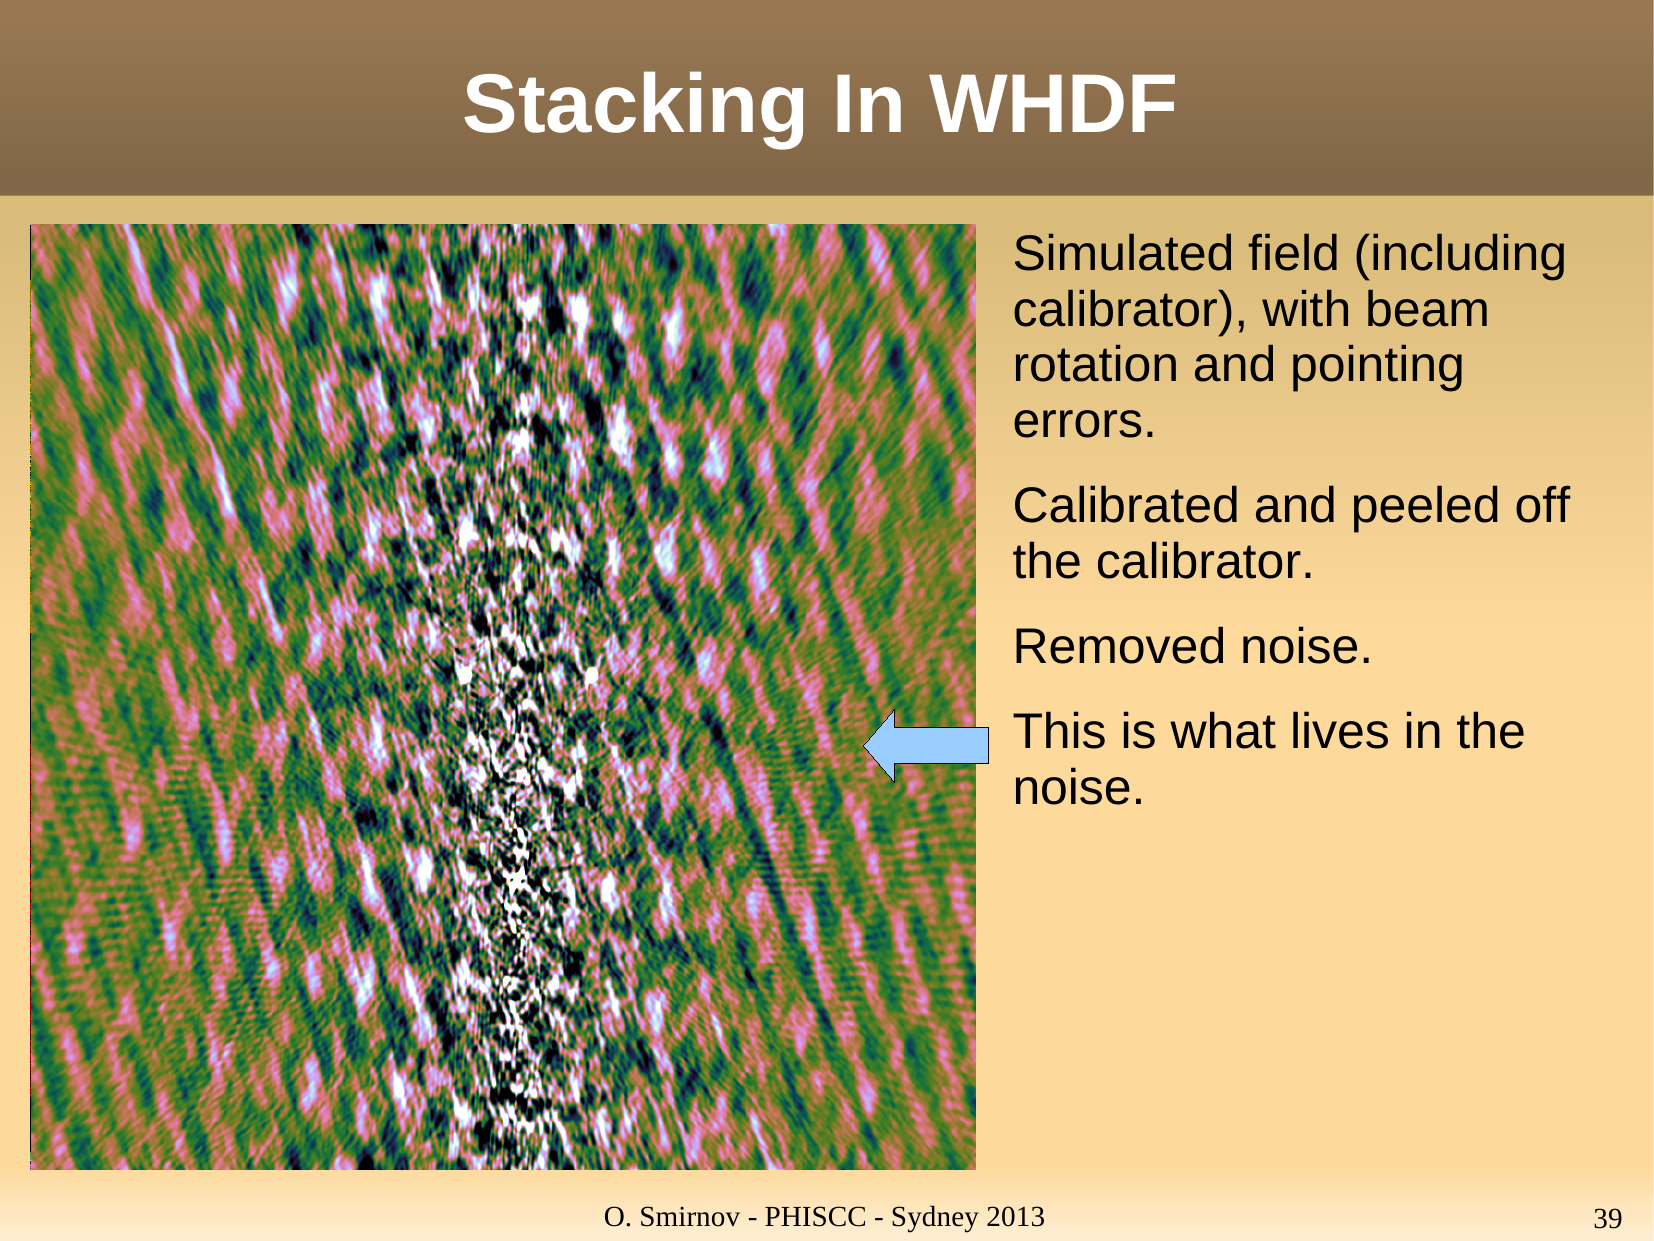

# Stacking In WHDF
Simulated field (including calibrator), with beam rotation and pointing errors.
Calibrated and peeled off the calibrator.
Removed noise.
This is what lives in the noise.
O. Smirnov - PHISCC - Sydney 2013
39